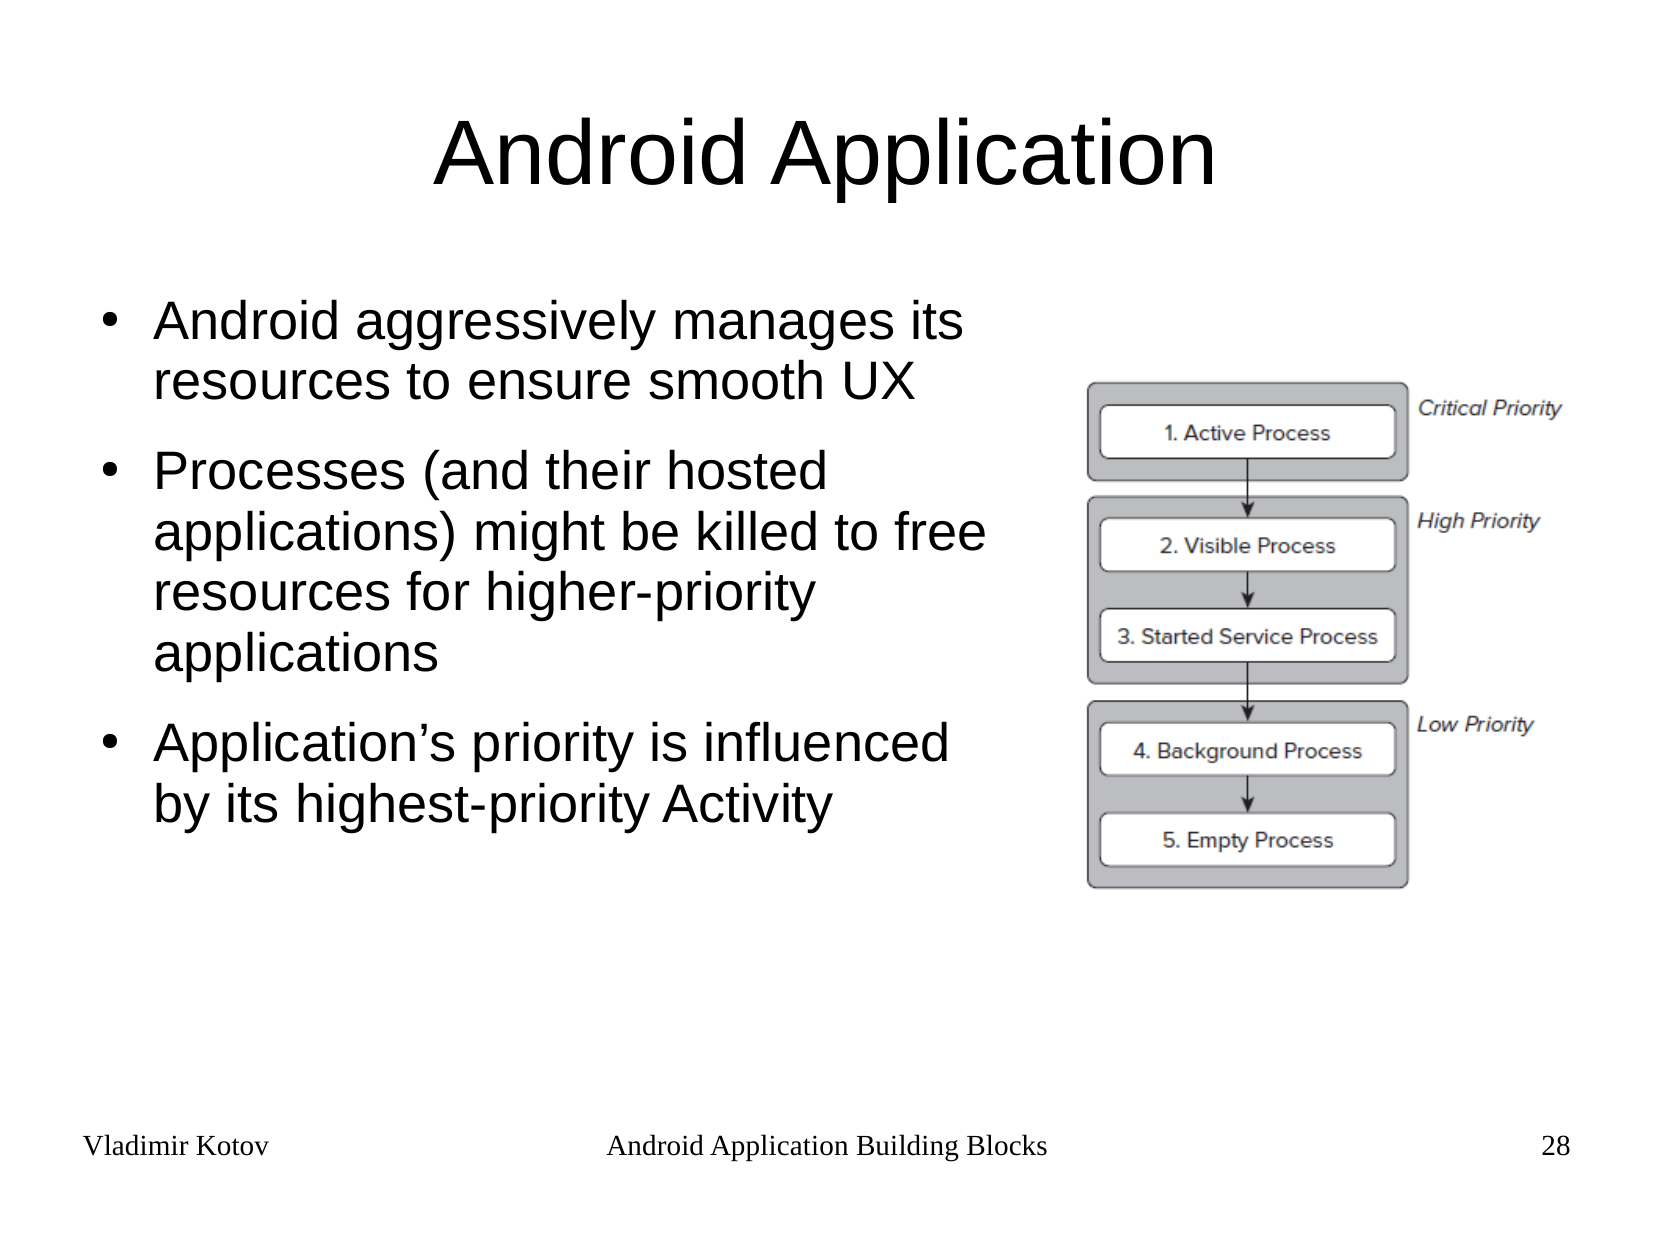

# Android Application
Android aggressively manages its resources to ensure smooth UX
Processes (and their hosted applications) might be killed to free resources for higher-priority applications
Application’s priority is influenced by its highest-priority Activity
Vladimir Kotov
Android Application Building Blocks
28